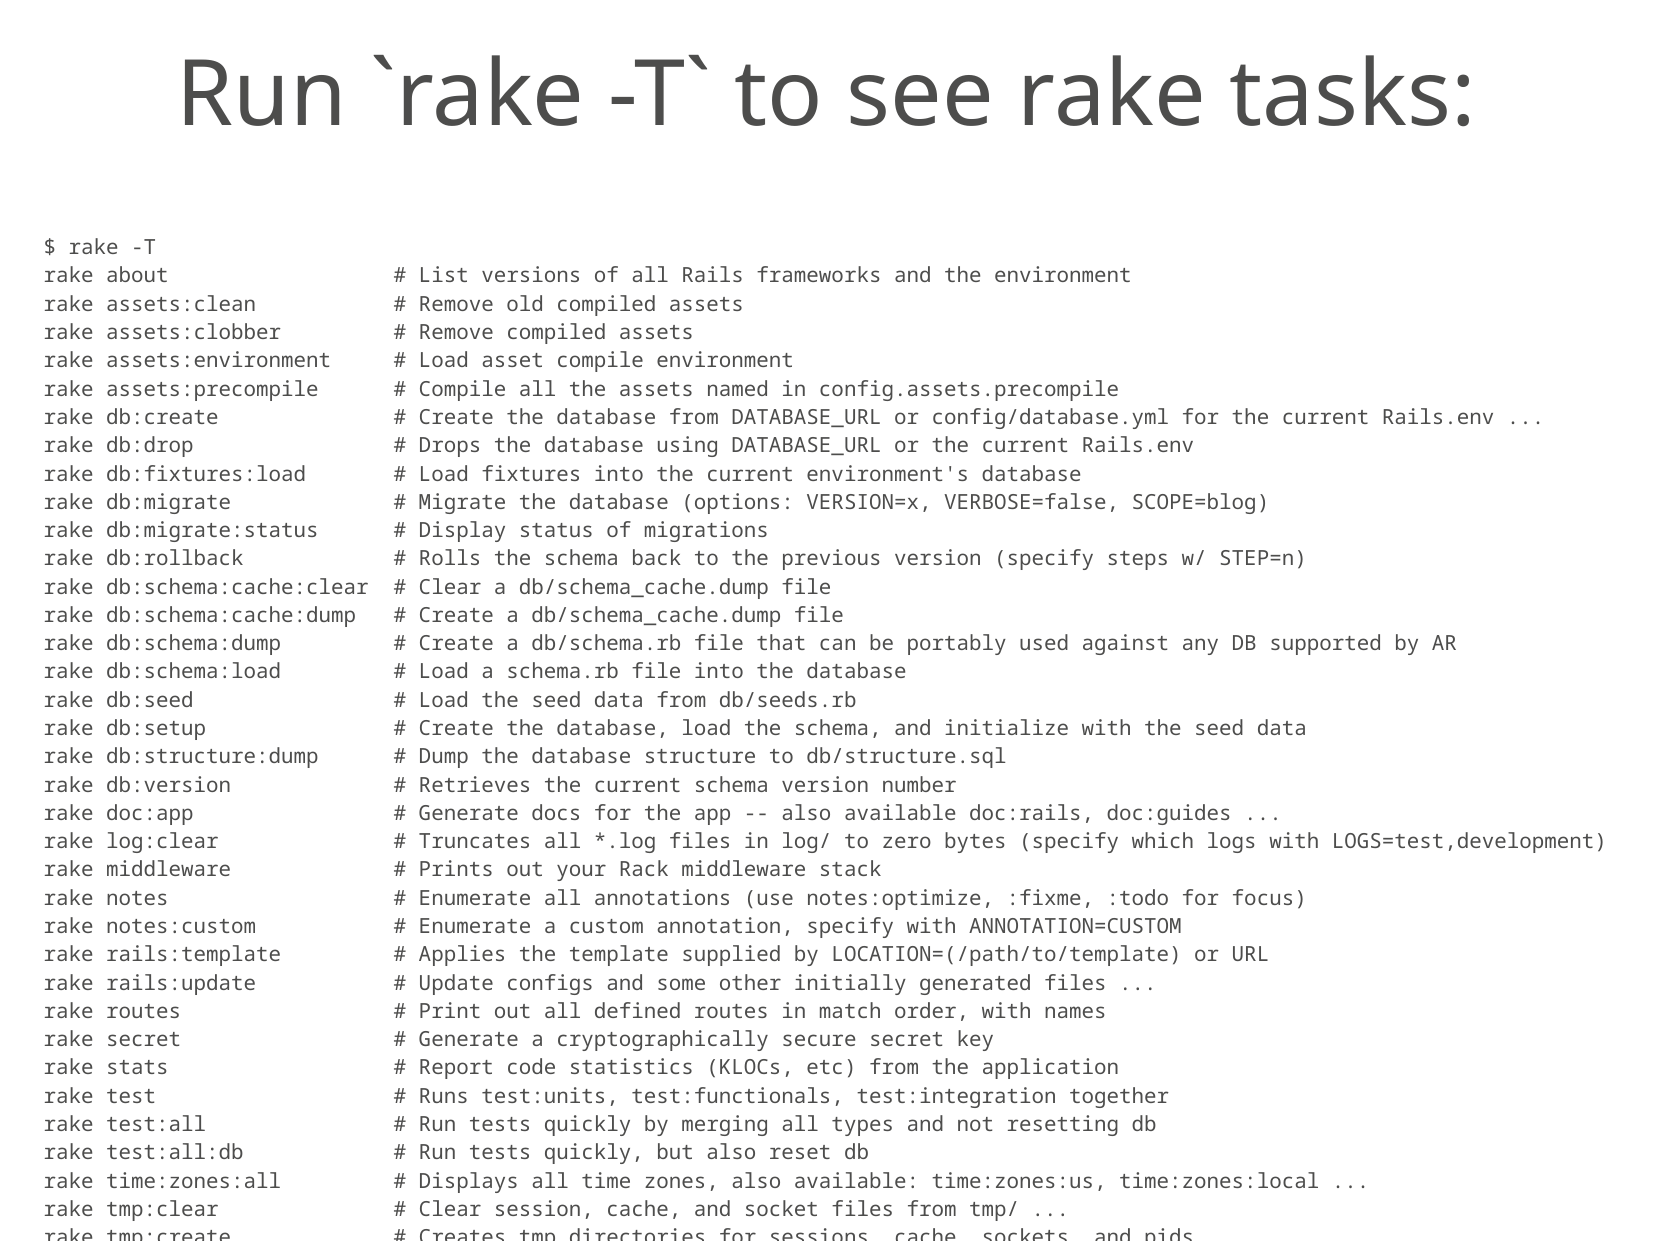

# Run `rake -T` to see rake tasks:
$ rake -T
rake about # List versions of all Rails frameworks and the environment
rake assets:clean # Remove old compiled assets
rake assets:clobber # Remove compiled assets
rake assets:environment # Load asset compile environment
rake assets:precompile # Compile all the assets named in config.assets.precompile
rake db:create # Create the database from DATABASE_URL or config/database.yml for the current Rails.env ...
rake db:drop # Drops the database using DATABASE_URL or the current Rails.env
rake db:fixtures:load # Load fixtures into the current environment's database
rake db:migrate # Migrate the database (options: VERSION=x, VERBOSE=false, SCOPE=blog)
rake db:migrate:status # Display status of migrations
rake db:rollback # Rolls the schema back to the previous version (specify steps w/ STEP=n)
rake db:schema:cache:clear # Clear a db/schema_cache.dump file
rake db:schema:cache:dump # Create a db/schema_cache.dump file
rake db:schema:dump # Create a db/schema.rb file that can be portably used against any DB supported by AR
rake db:schema:load # Load a schema.rb file into the database
rake db:seed # Load the seed data from db/seeds.rb
rake db:setup # Create the database, load the schema, and initialize with the seed data
rake db:structure:dump # Dump the database structure to db/structure.sql
rake db:version # Retrieves the current schema version number
rake doc:app # Generate docs for the app -- also available doc:rails, doc:guides ...
rake log:clear # Truncates all *.log files in log/ to zero bytes (specify which logs with LOGS=test,development)
rake middleware # Prints out your Rack middleware stack
rake notes # Enumerate all annotations (use notes:optimize, :fixme, :todo for focus)
rake notes:custom # Enumerate a custom annotation, specify with ANNOTATION=CUSTOM
rake rails:template # Applies the template supplied by LOCATION=(/path/to/template) or URL
rake rails:update # Update configs and some other initially generated files ...
rake routes # Print out all defined routes in match order, with names
rake secret # Generate a cryptographically secure secret key
rake stats # Report code statistics (KLOCs, etc) from the application
rake test # Runs test:units, test:functionals, test:integration together
rake test:all # Run tests quickly by merging all types and not resetting db
rake test:all:db # Run tests quickly, but also reset db
rake time:zones:all # Displays all time zones, also available: time:zones:us, time:zones:local ...
rake tmp:clear # Clear session, cache, and socket files from tmp/ ...
rake tmp:create # Creates tmp directories for sessions, cache, sockets, and pids